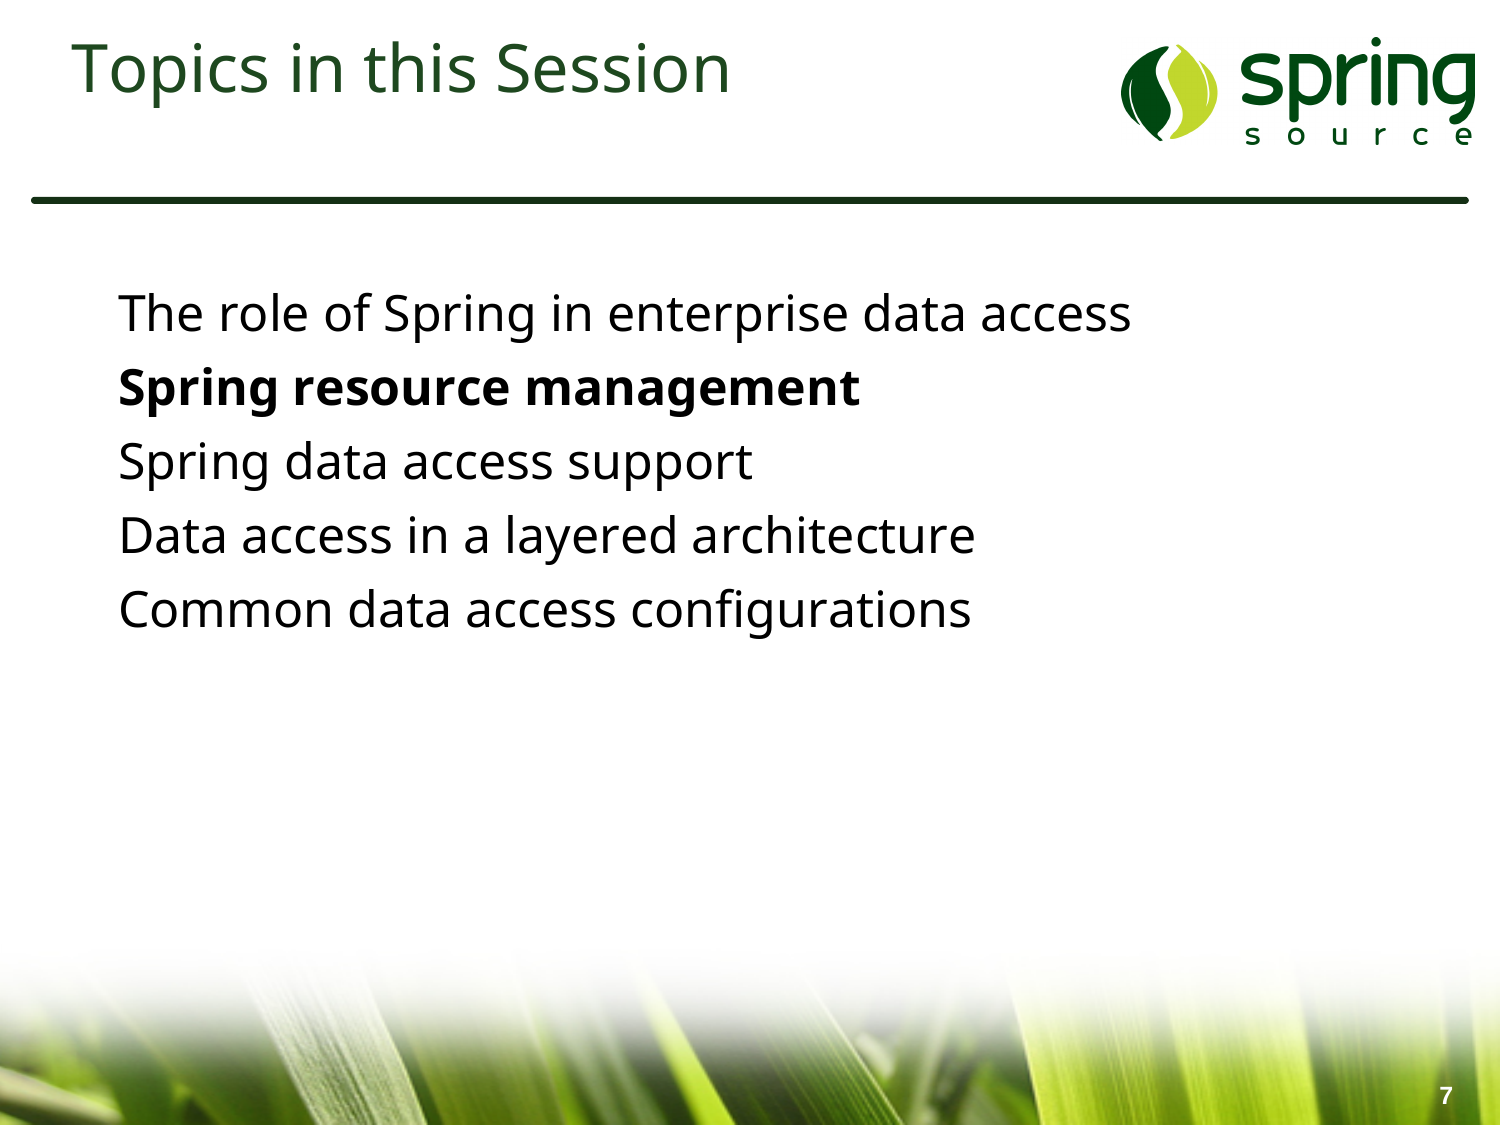

# Topics in this Session
The role of Spring in enterprise data access
Spring resource management
Spring data access support
Data access in a layered architecture
Common data access configurations